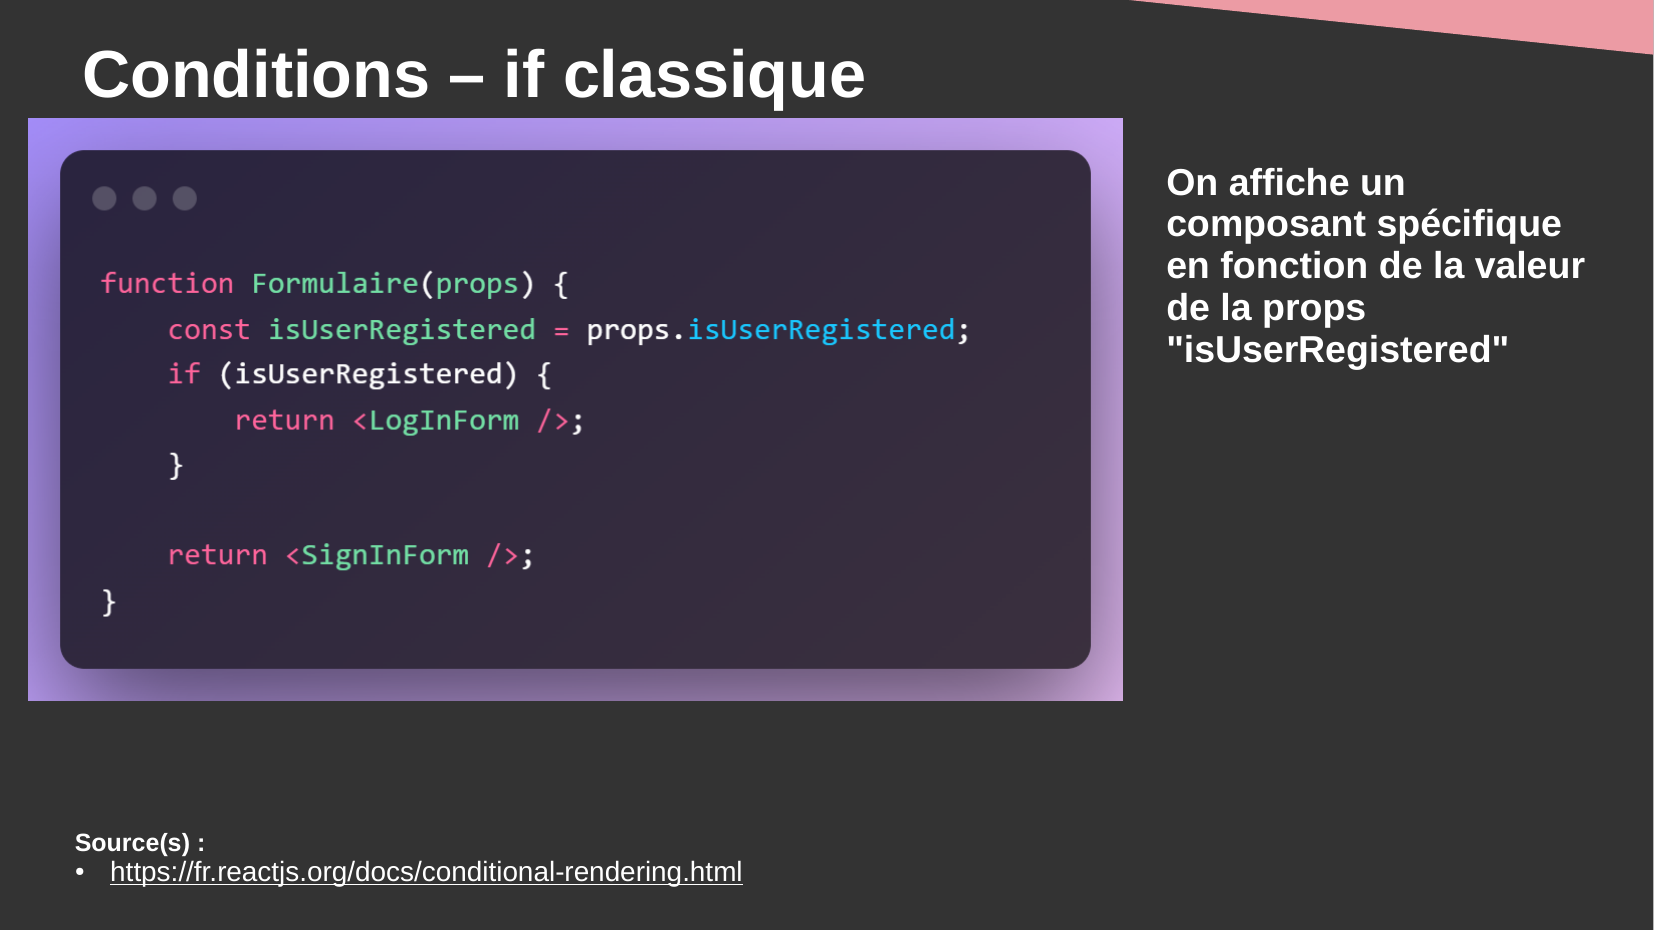

# Conditions – if classique
On affiche un composant spécifique en fonction de la valeur de la props "isUserRegistered"
Source(s) :
https://fr.reactjs.org/docs/conditional-rendering.html